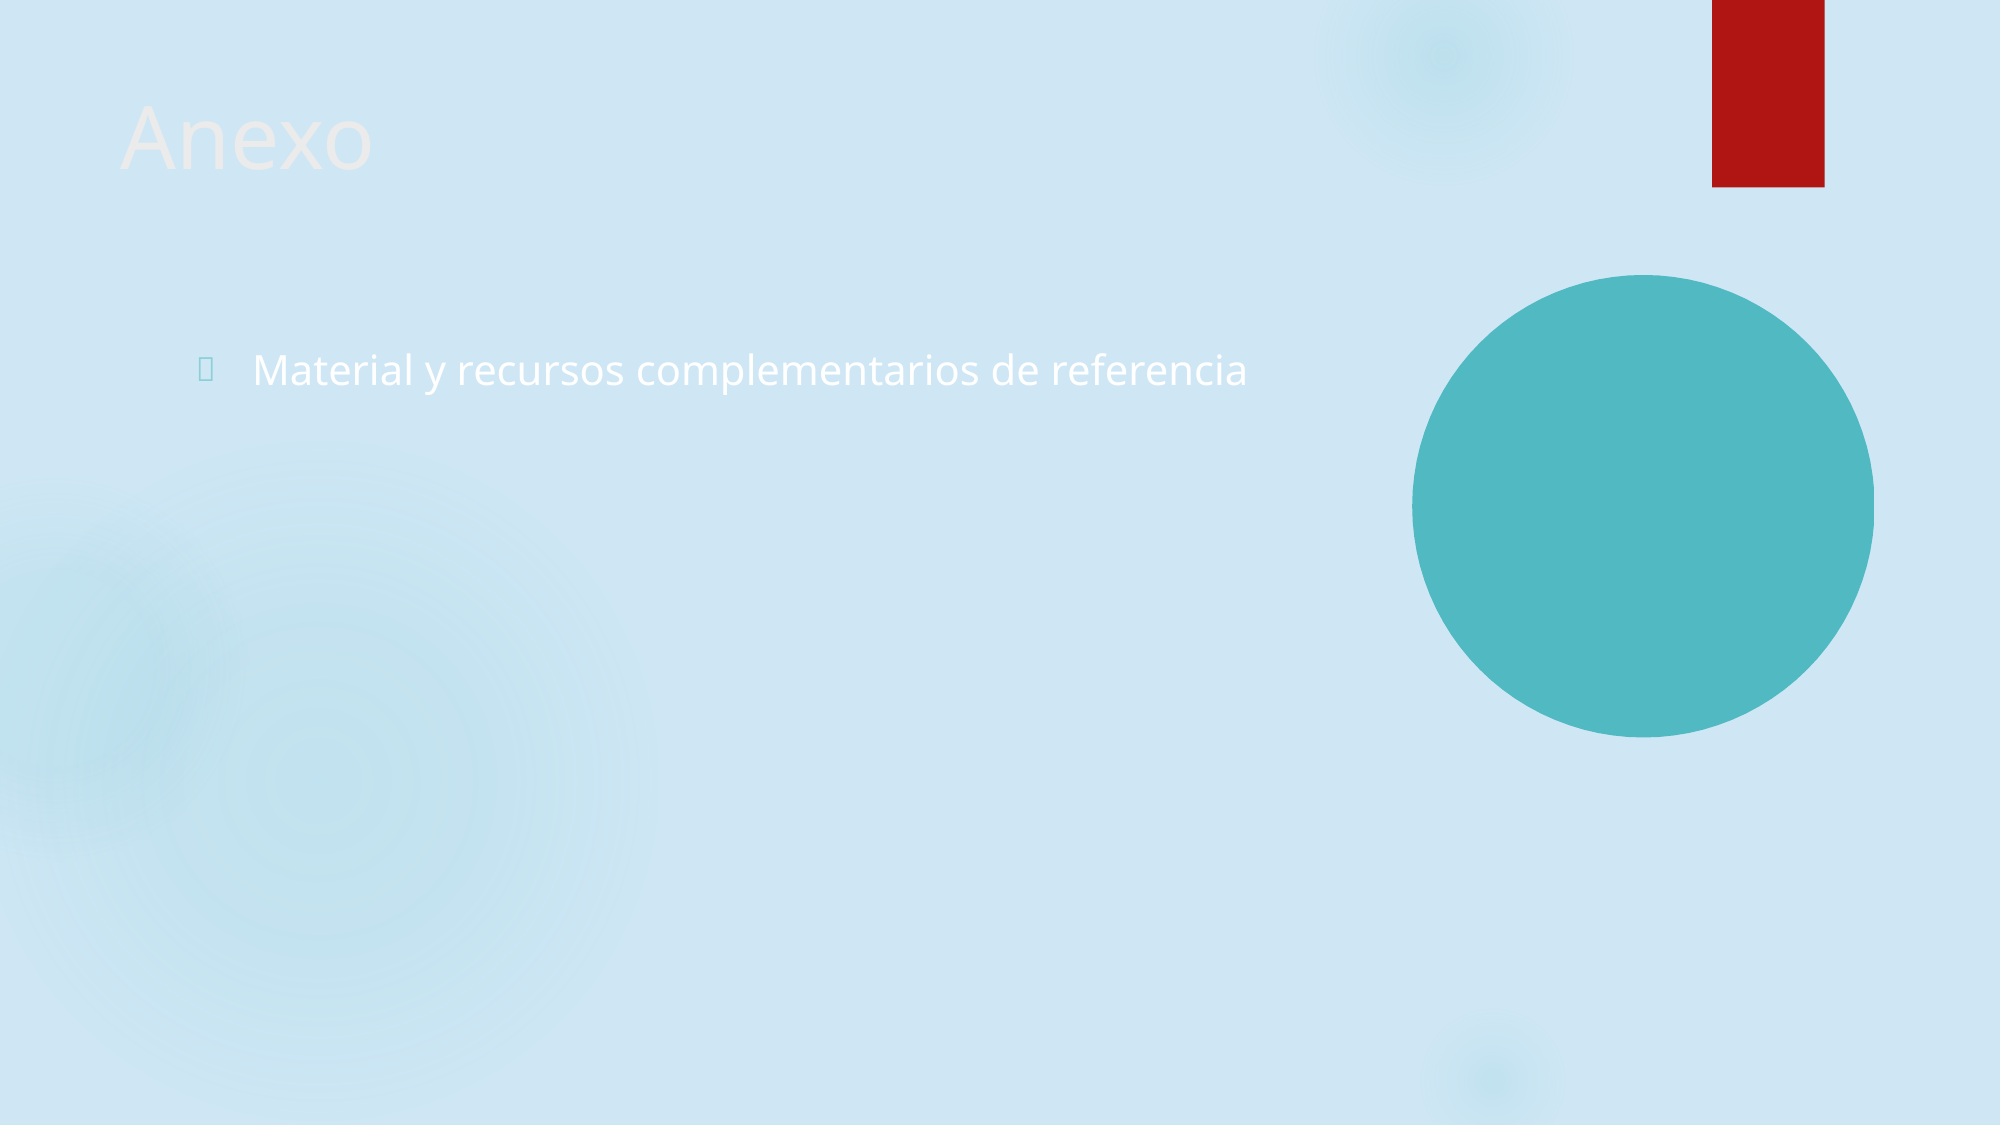

# Anexo
Material y recursos complementarios de referencia